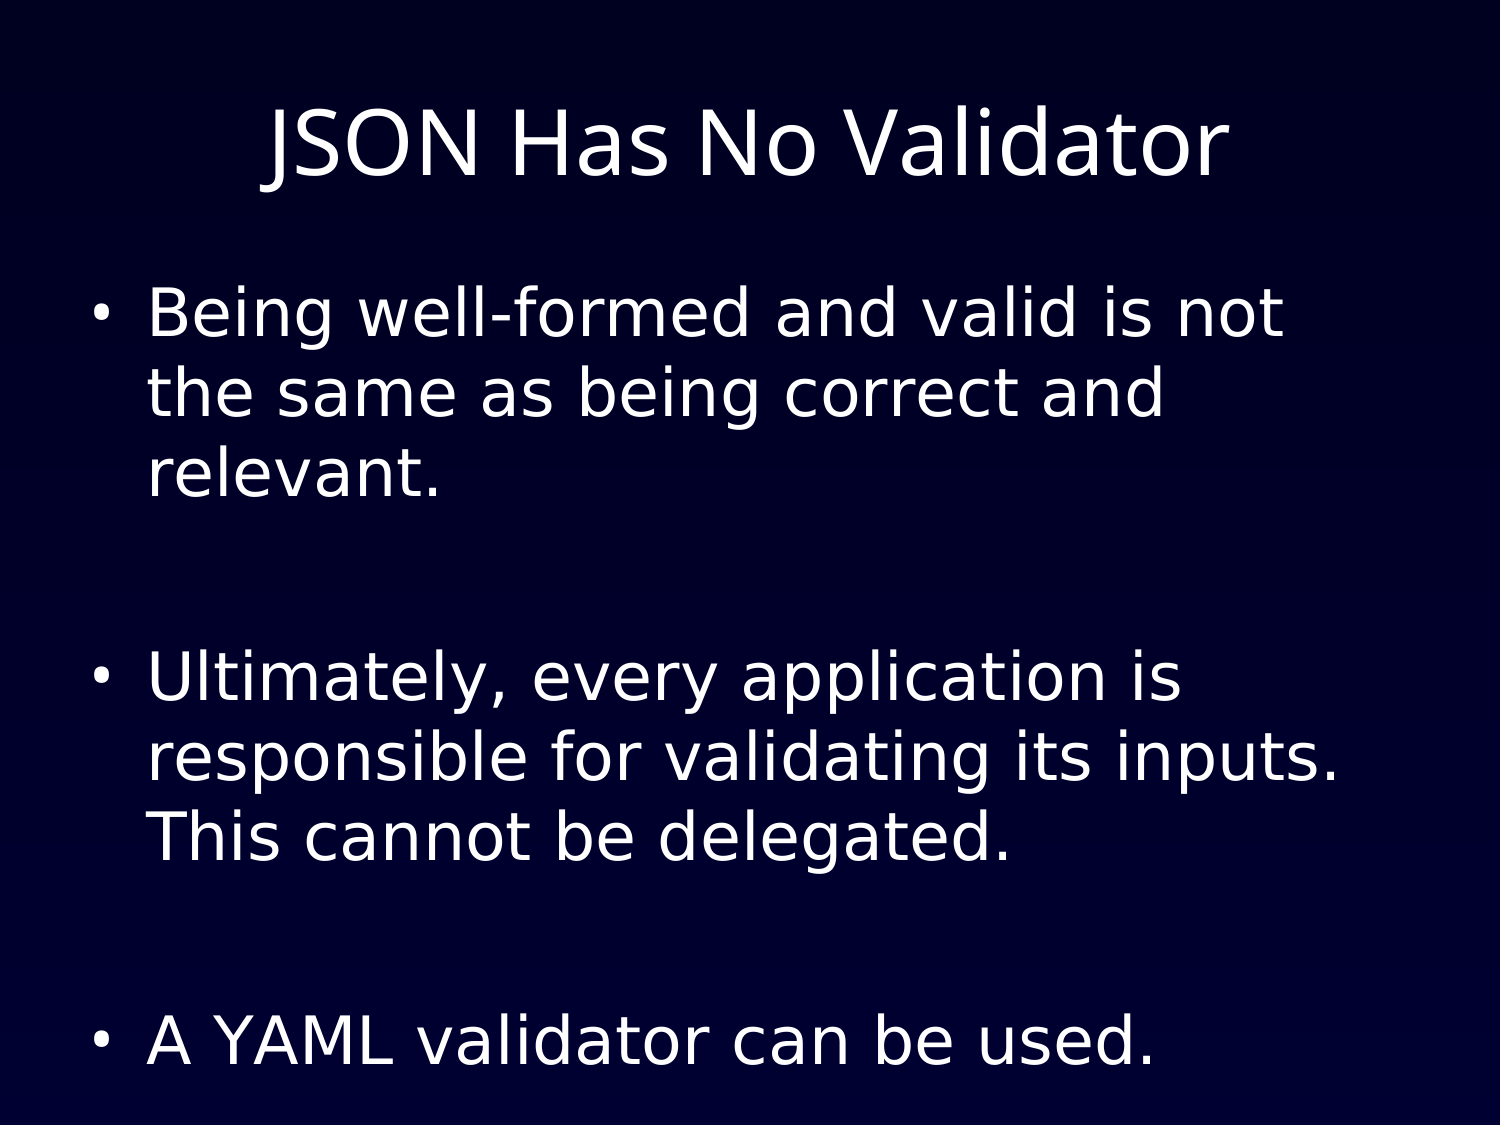

# JSON Has No Validator
Being well-formed and valid is not the same as being correct and relevant.
Ultimately, every application is responsible for validating its inputs. This cannot be delegated.
A YAML validator can be used.